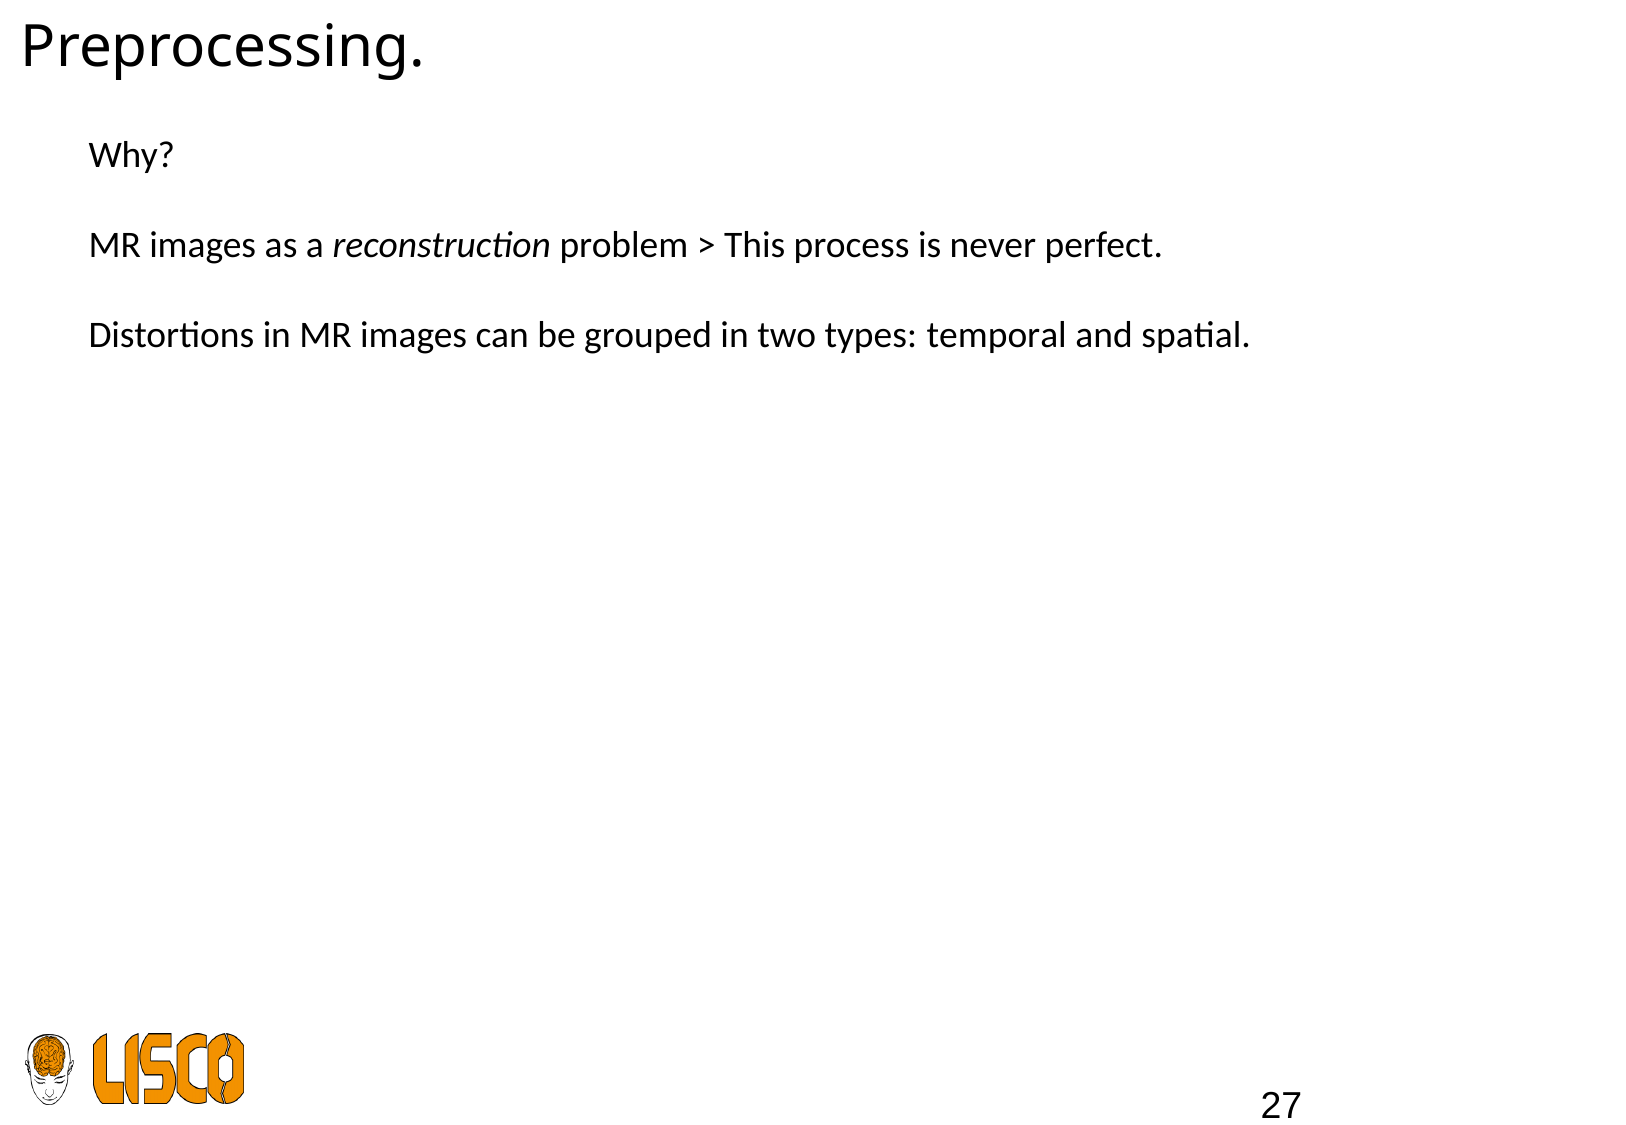

Preprocessing.
Why?
MR images as a reconstruction problem > This process is never perfect.
Distortions in MR images can be grouped in two types: temporal and spatial.